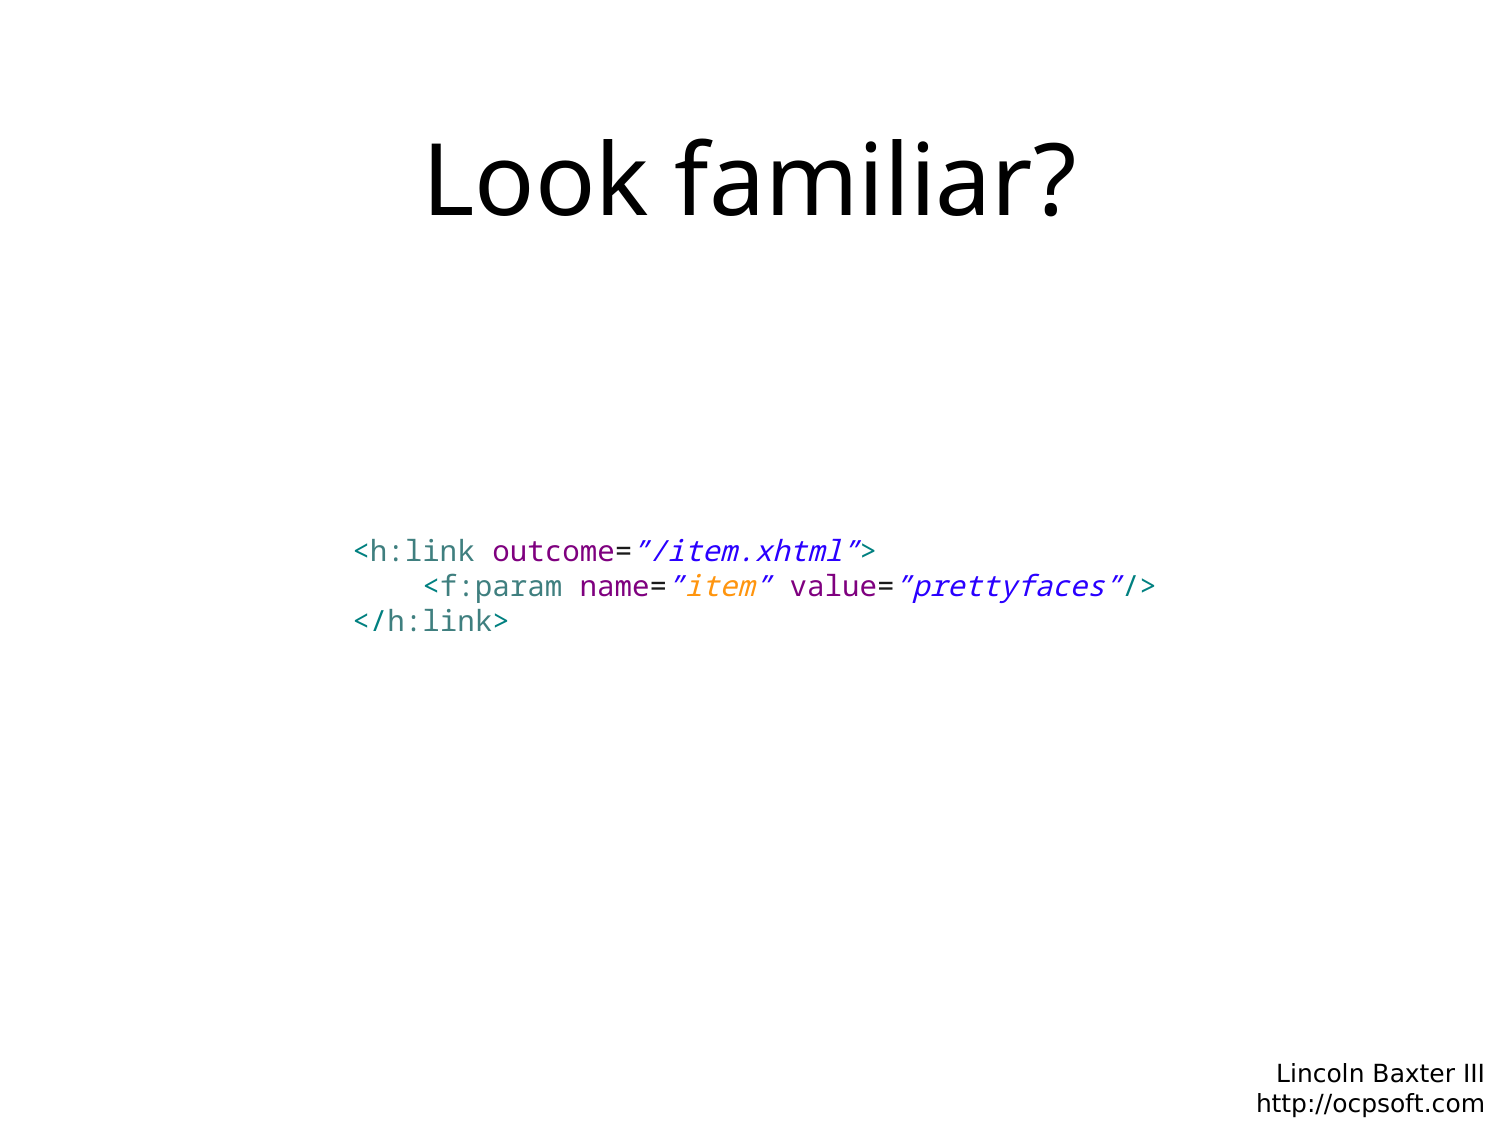

# Look familiar?
<h:link outcome=”/item.xhtml”>
 <f:param name=”item” value=”prettyfaces”/>
</h:link>